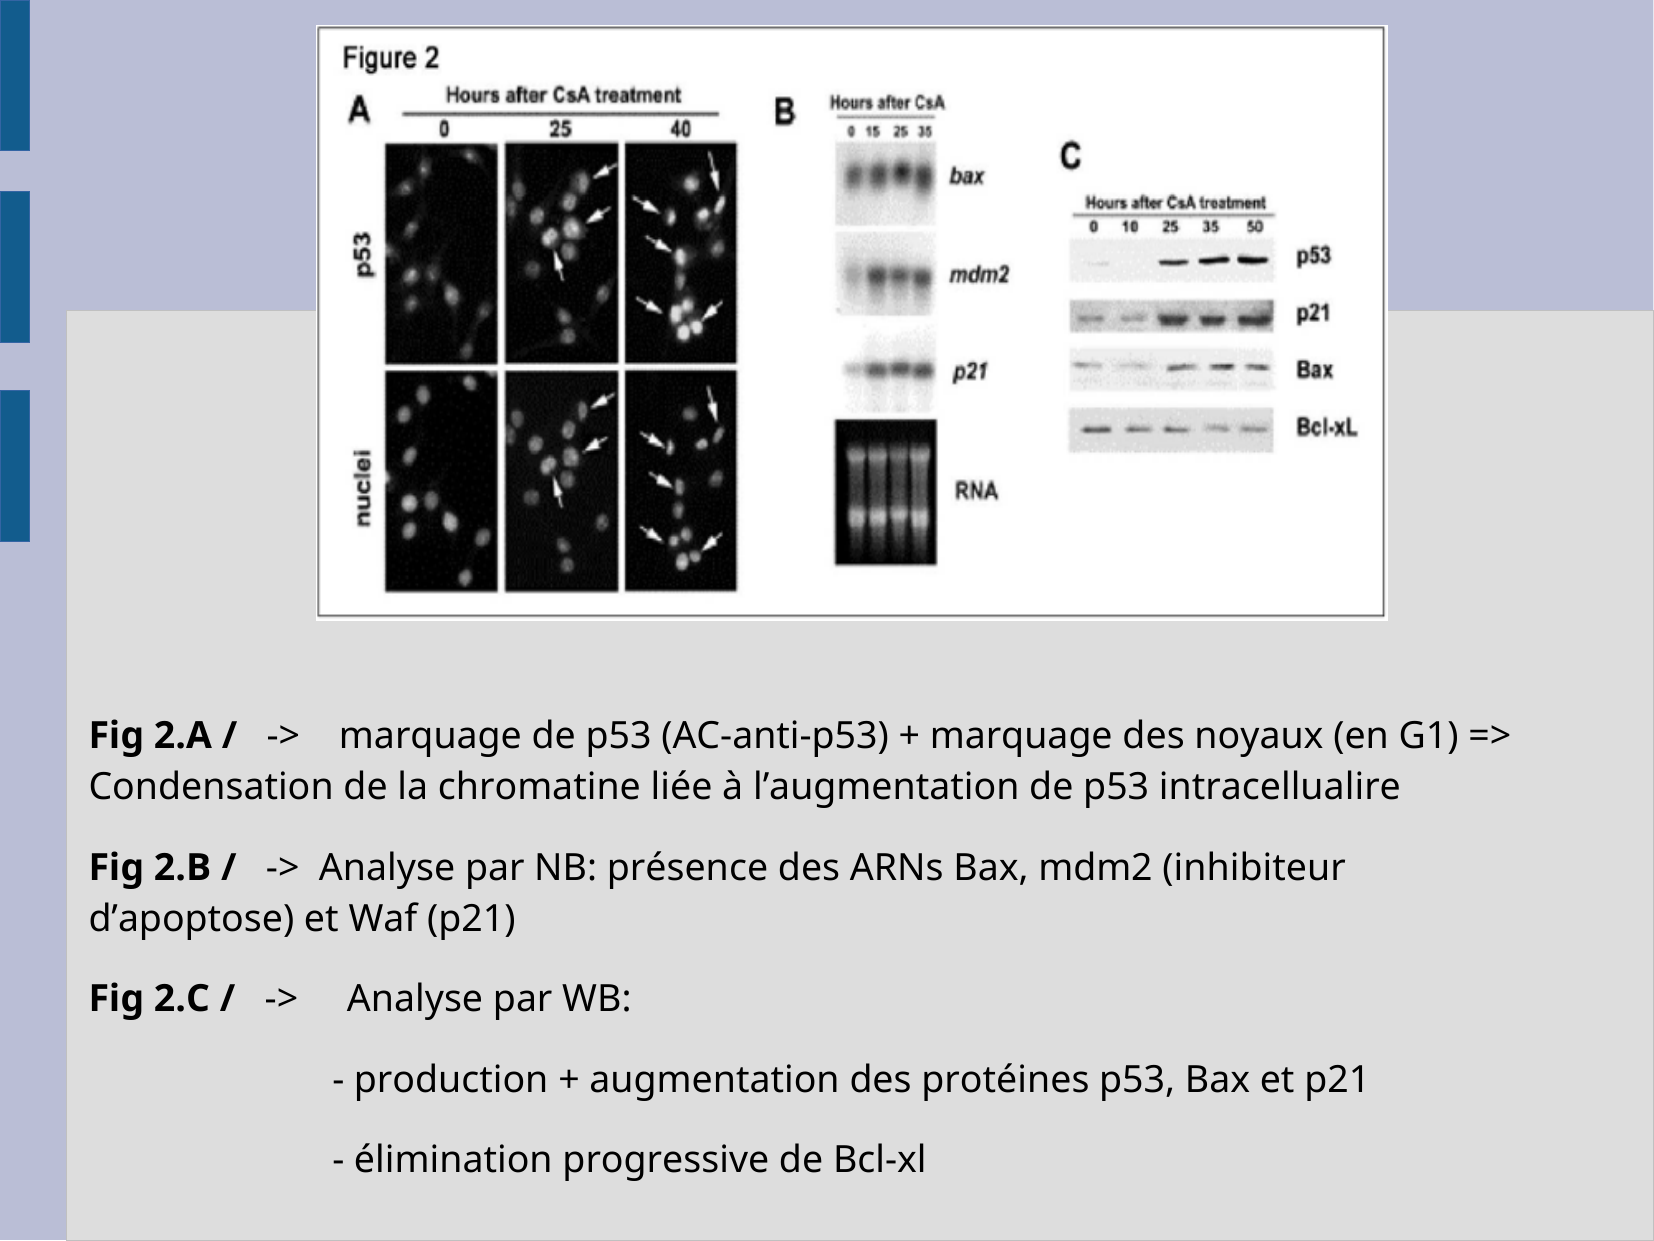

#
Fig 2.A / -> marquage de p53 (AC-anti-p53) + marquage des noyaux (en G1) => Condensation de la chromatine liée à l’augmentation de p53 intracellualire
Fig 2.B / -> Analyse par NB: présence des ARNs Bax, mdm2 (inhibiteur d’apoptose) et Waf (p21)
Fig 2.C / -> Analyse par WB:
 - production + augmentation des protéines p53, Bax et p21
 - élimination progressive de Bcl-xl